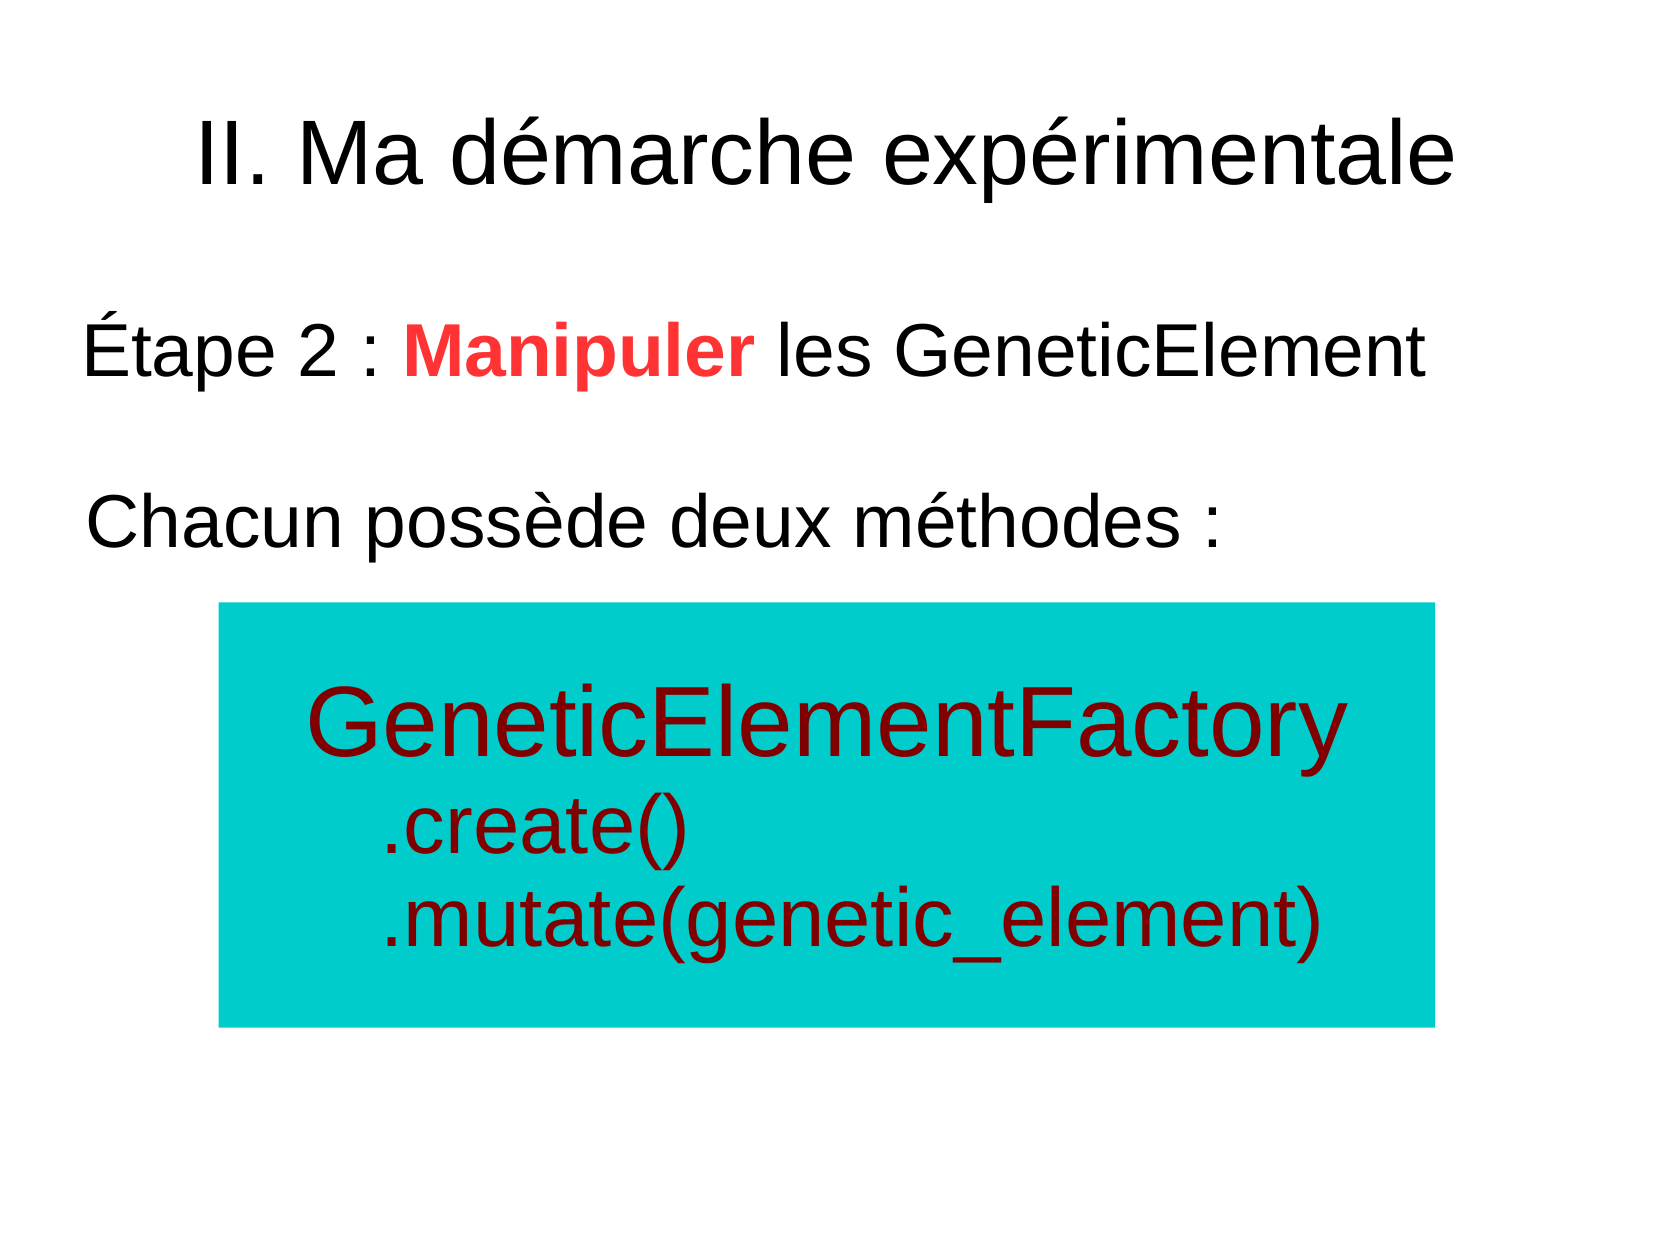

# II. Ma démarche expérimentale
Étape 2 : Manipuler les GeneticElement
Chacun possède deux méthodes :
GeneticElementFactory
		.create()
		.mutate(genetic_element)